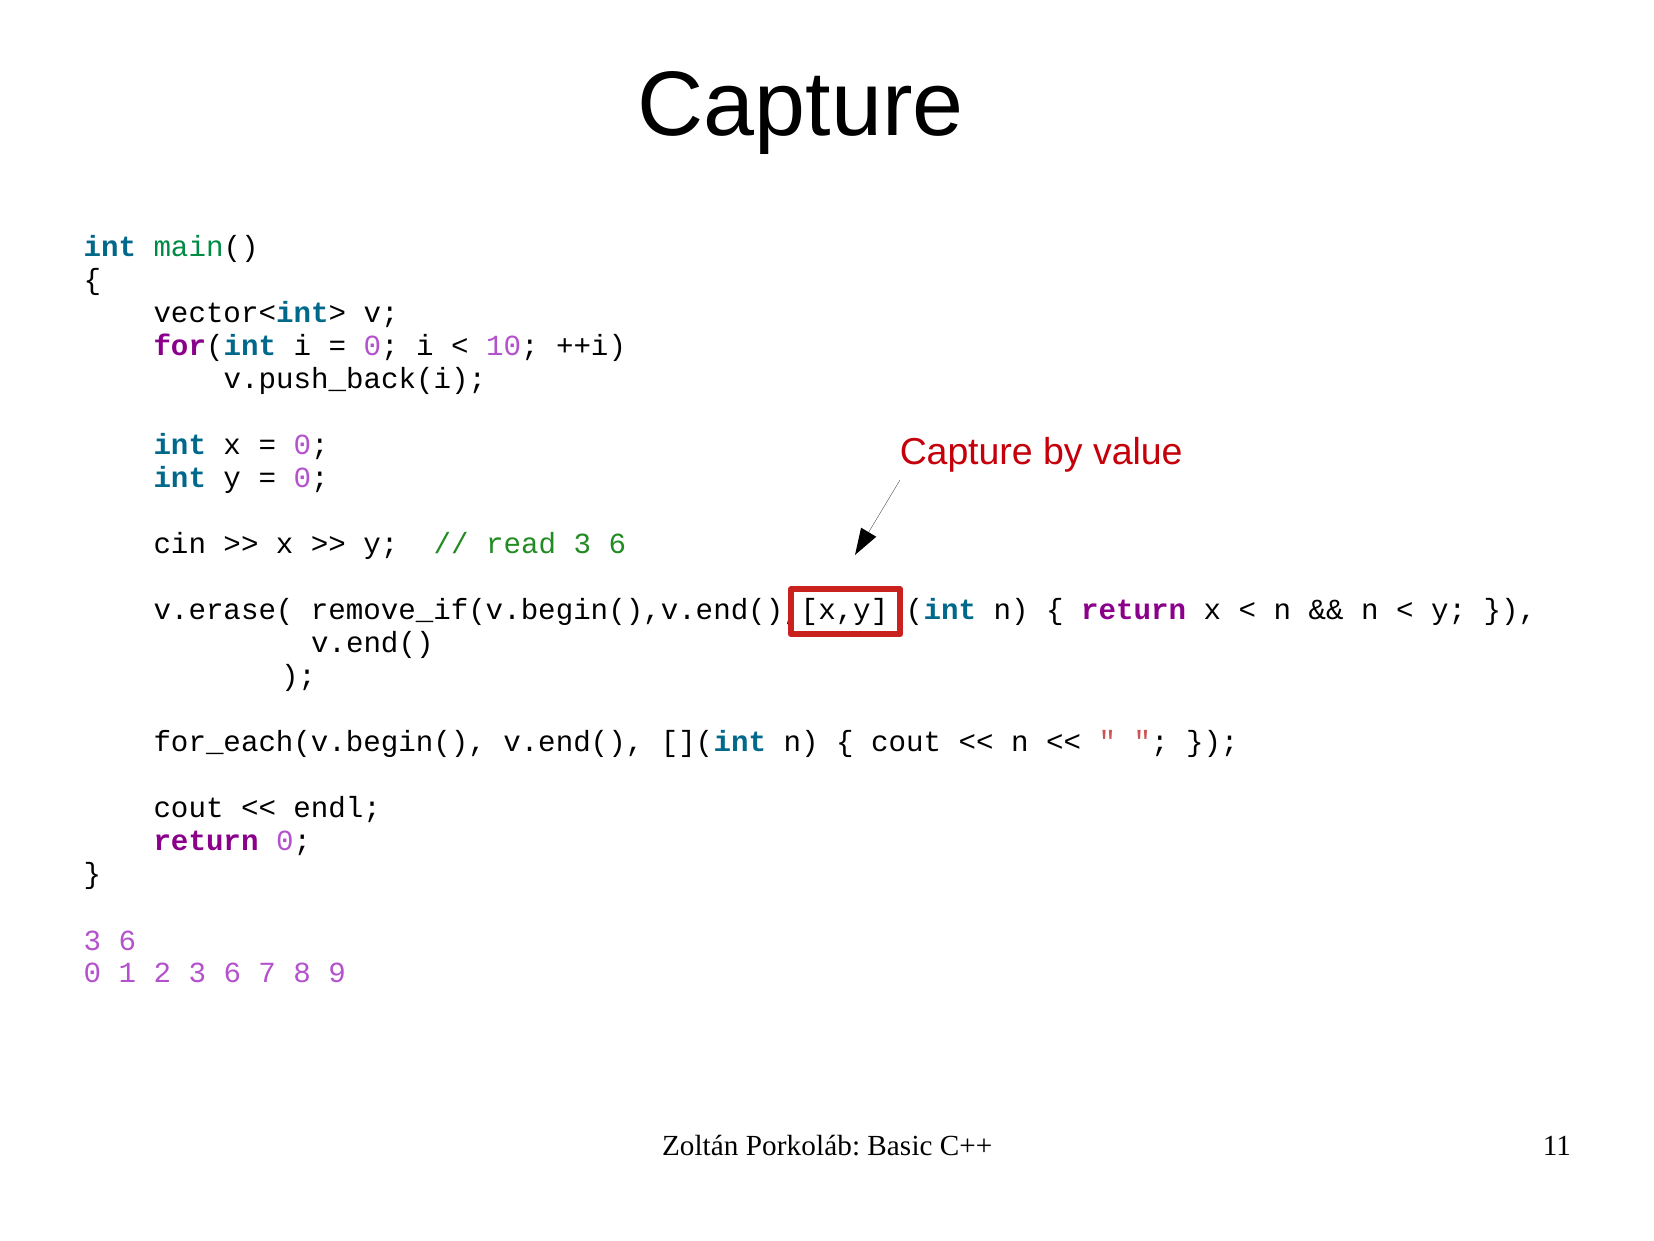

# Capture
int main()
{
 vector<int> v;
 for(int i = 0; i < 10; ++i)
 v.push_back(i);
 int x = 0;
 int y = 0;
 cin >> x >> y; // read 3 6
 v.erase( remove_if(v.begin(),v.end(),[x,y] (int n) { return x < n && n < y; }),
 v.end()
	 );
 for_each(v.begin(), v.end(), [](int n) { cout << n << " "; });
 cout << endl;
 return 0;
}
3 6
0 1 2 3 6 7 8 9
Capture by value
Zoltán Porkoláb: Basic C++
11